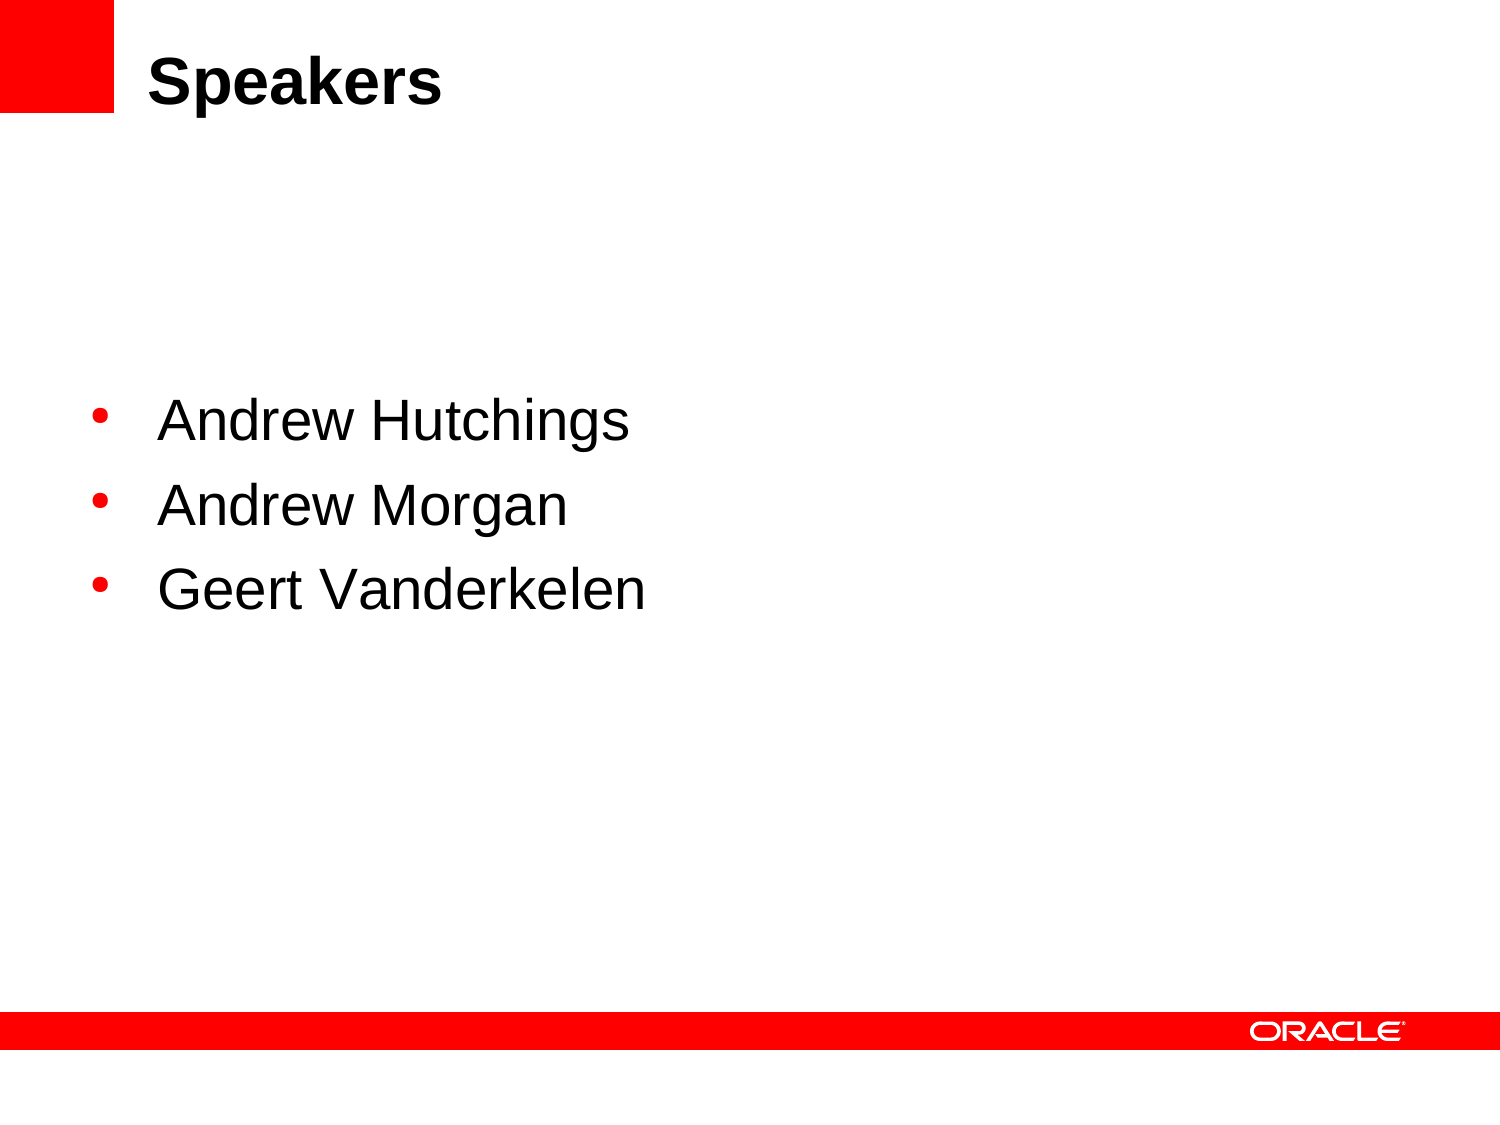

# Speakers
Andrew Hutchings
Andrew Morgan
Geert Vanderkelen